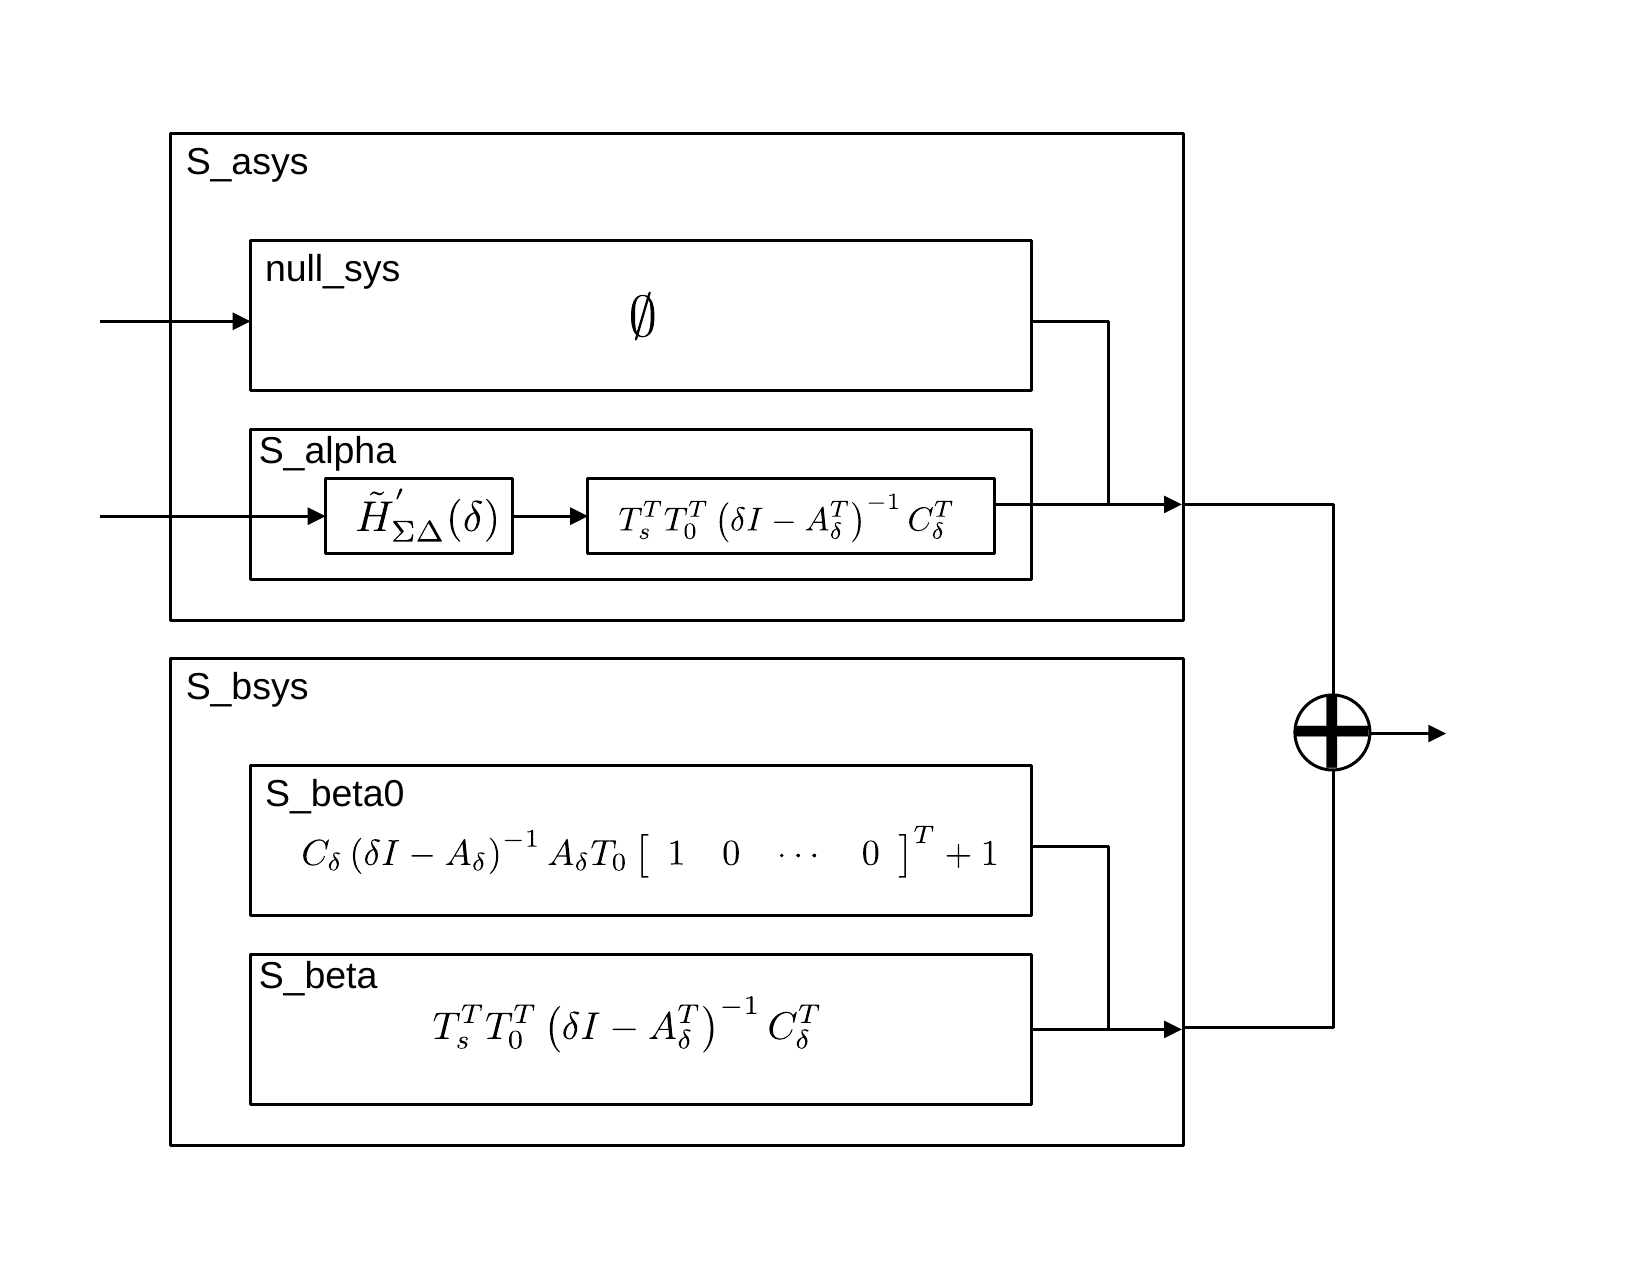

S_asys
o
null_sys
S_alpha
H
S_beta
+
S_bsys
o
S_beta0
S_beta
o